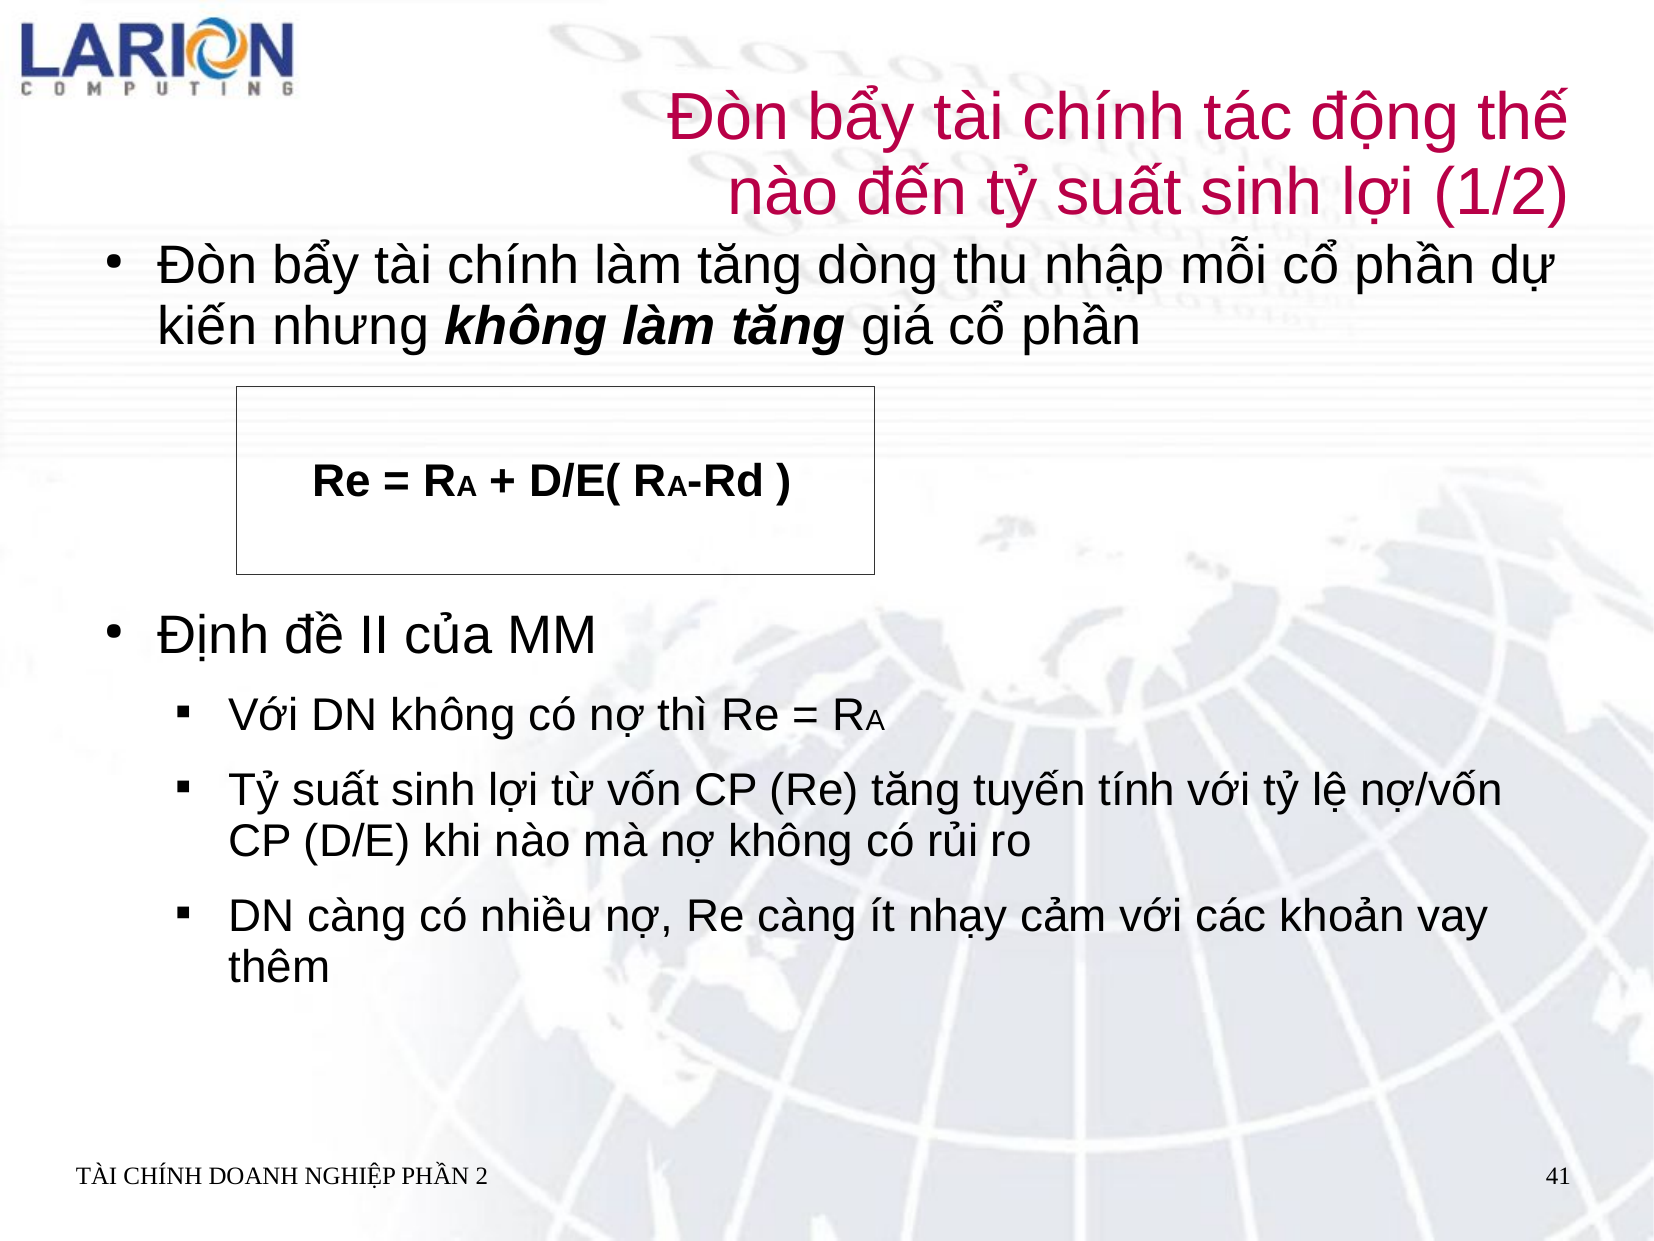

# Đòn bẩy tài chính tác động thế nào đến tỷ suất sinh lợi (1/2)
Đòn bẩy tài chính làm tăng dòng thu nhập mỗi cổ phần dự kiến nhưng không làm tăng giá cổ phần
Re = RA + D/E( RA-Rd )
Định đề II của MM
Với DN không có nợ thì Re = RA
Tỷ suất sinh lợi từ vốn CP (Re) tăng tuyến tính với tỷ lệ nợ/vốn CP (D/E) khi nào mà nợ không có rủi ro
DN càng có nhiều nợ, Re càng ít nhạy cảm với các khoản vay thêm
TÀI CHÍNH DOANH NGHIỆP PHẦN 2
41